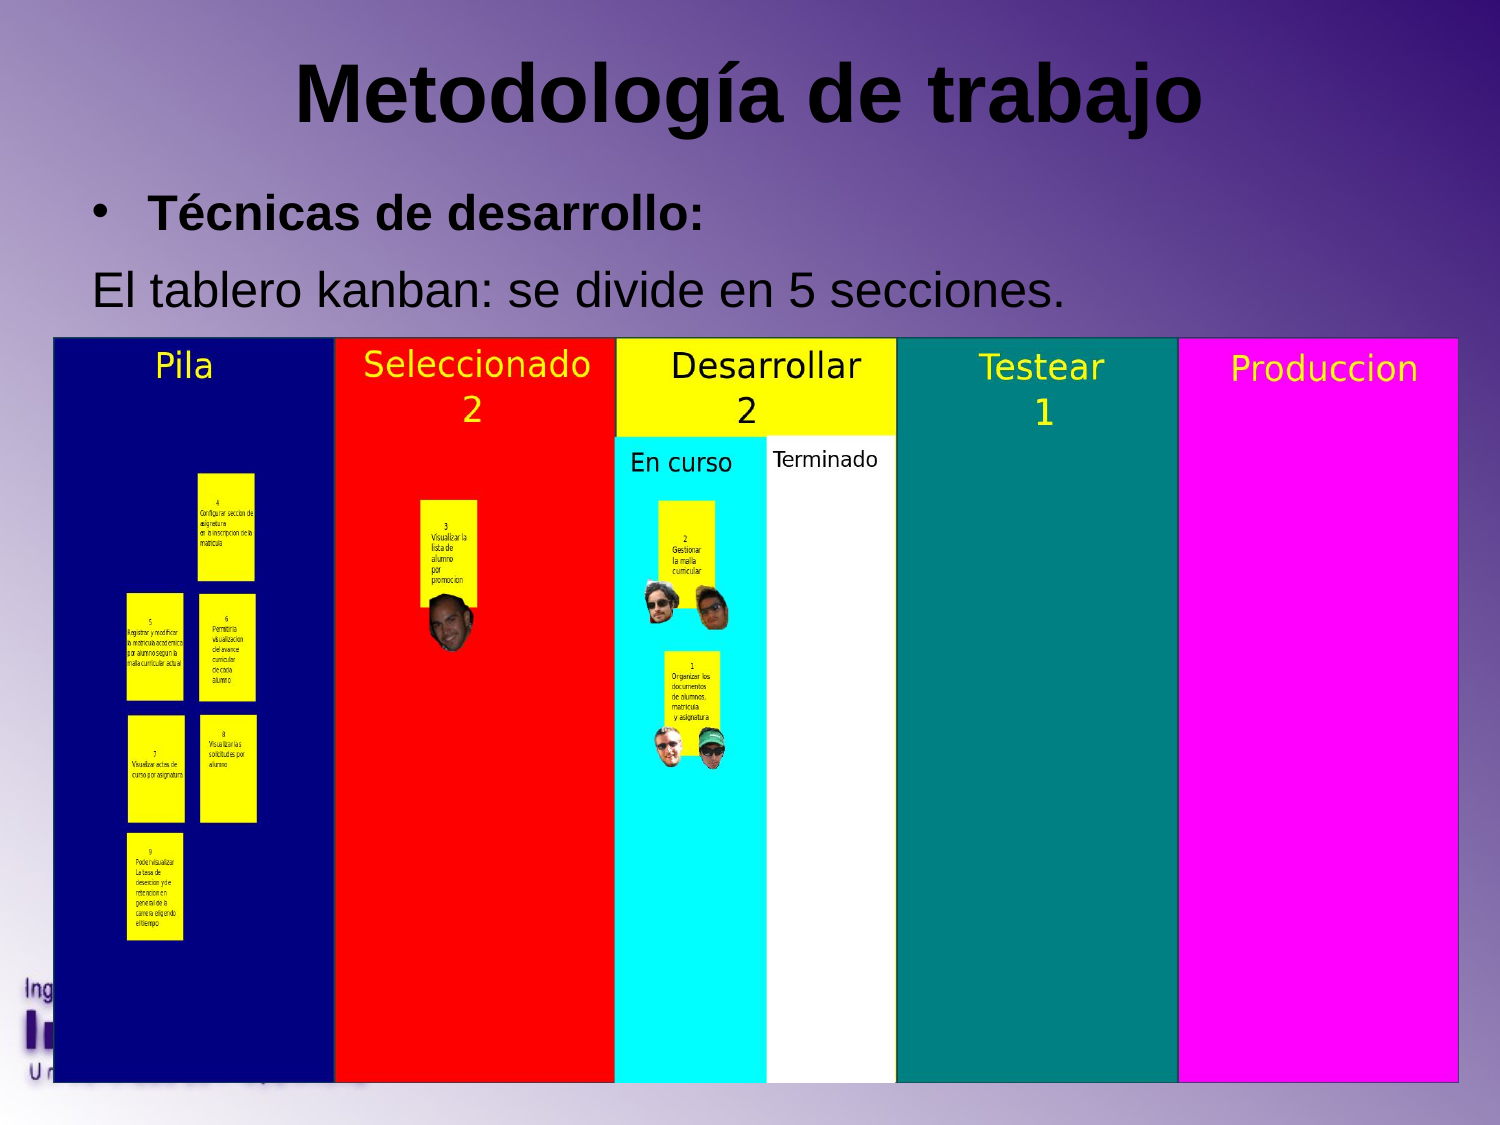

# Metodología de trabajo
Técnicas de desarrollo:
El tablero kanban: se divide en 5 secciones.